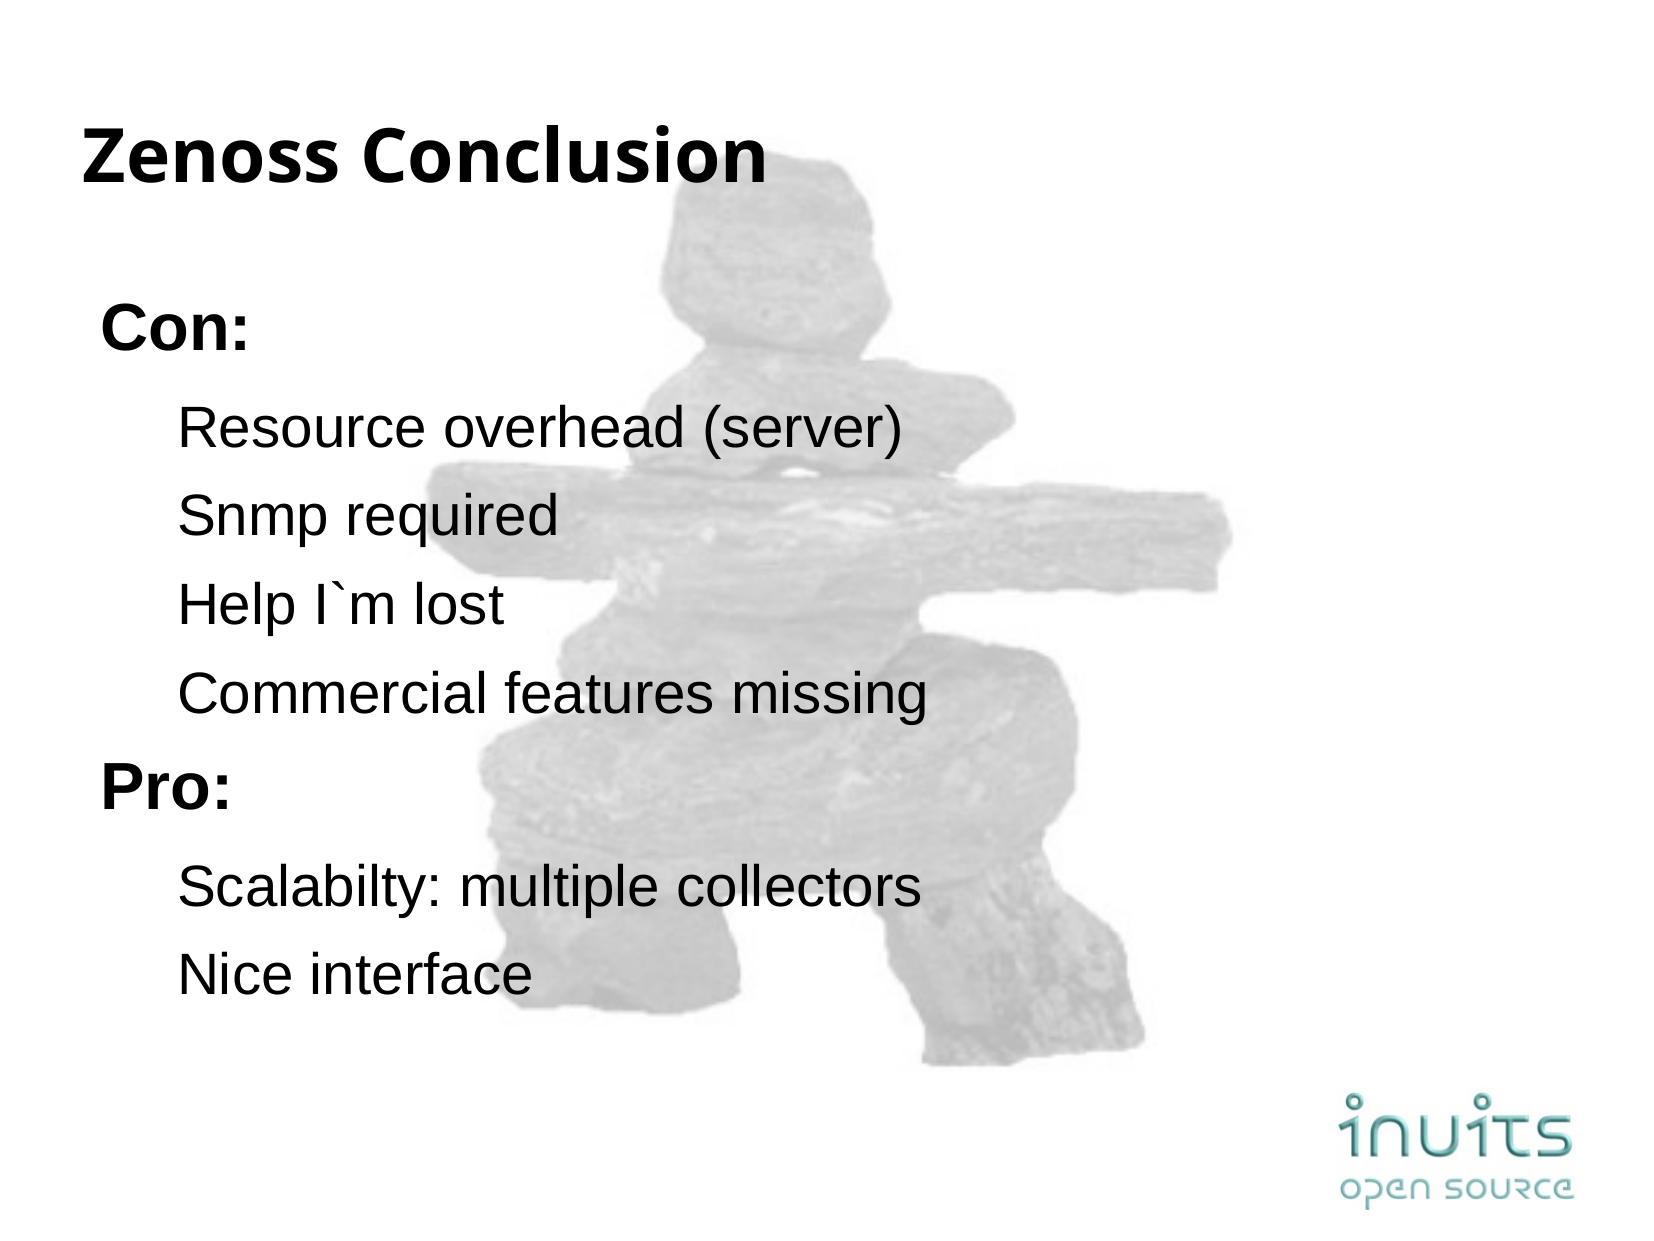

# Zenoss Conclusion
Con:
Resource overhead (server)
Snmp required
Help I`m lost
Commercial features missing
Pro:
Scalabilty: multiple collectors
Nice interface
52